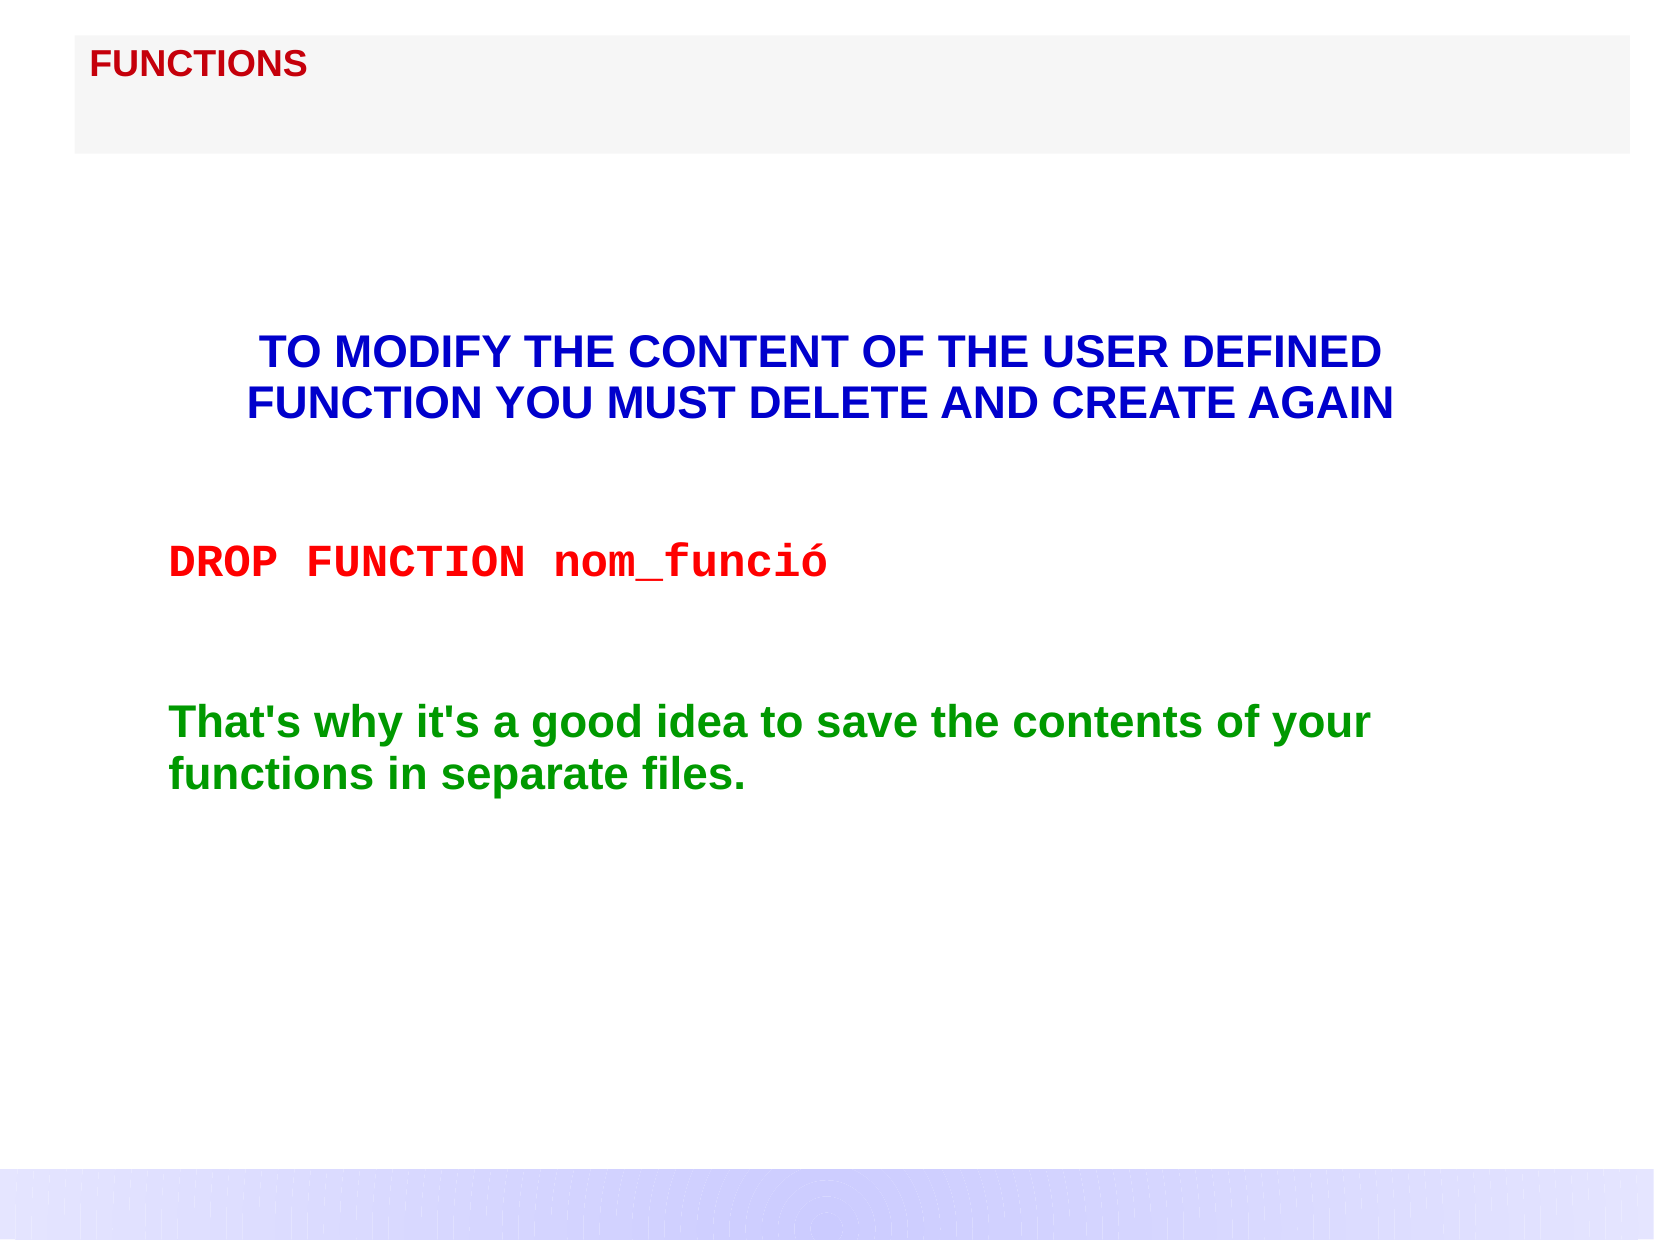

FUNCTIONS
TO MODIFY THE CONTENT OF THE USER DEFINED FUNCTION YOU MUST DELETE AND CREATE AGAIN
DROP FUNCTION nom_funció
That's why it's a good idea to save the contents of your functions in separate files.